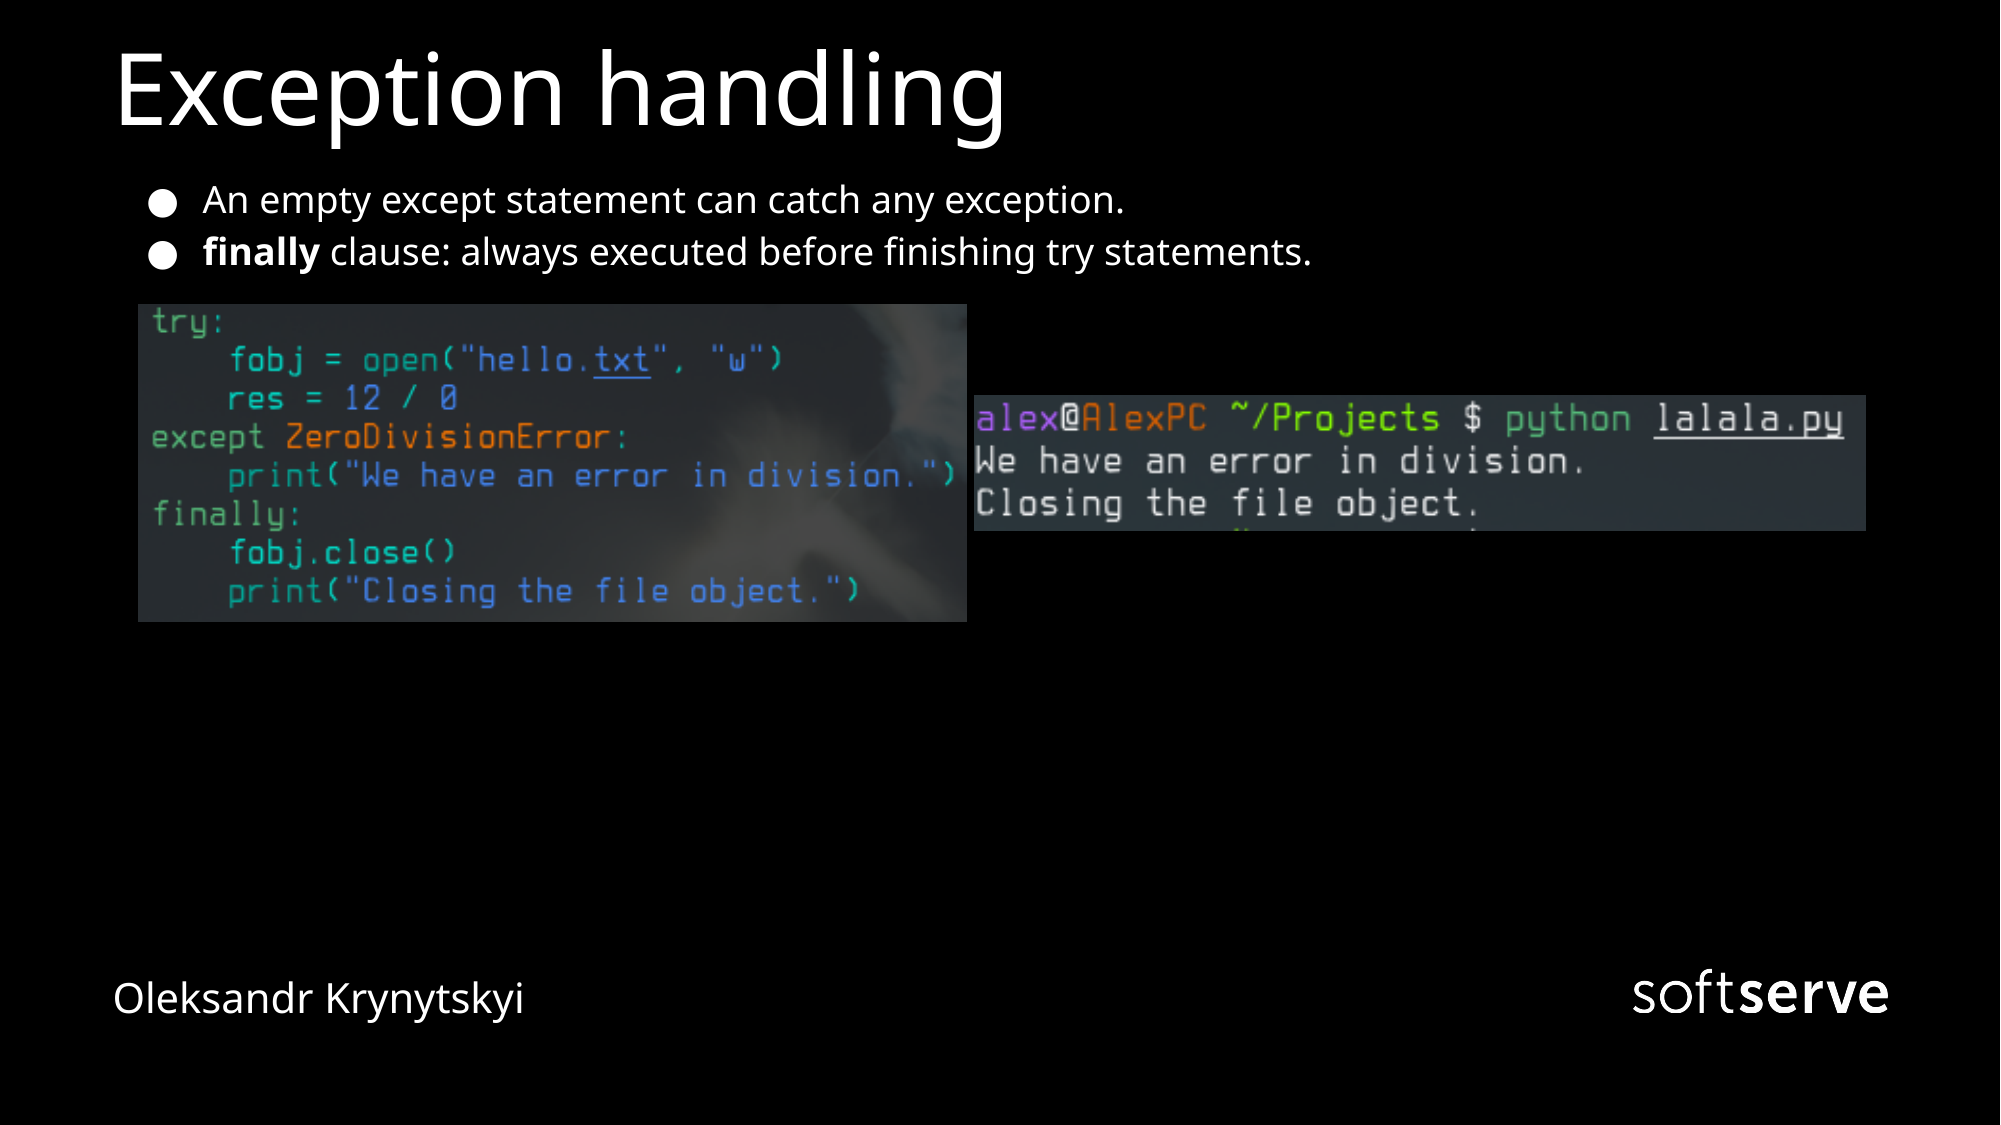

# Exception handling
An empty except statement can catch any exception.
finally clause: always executed before finishing try statements.
Oleksandr Krynytskyi